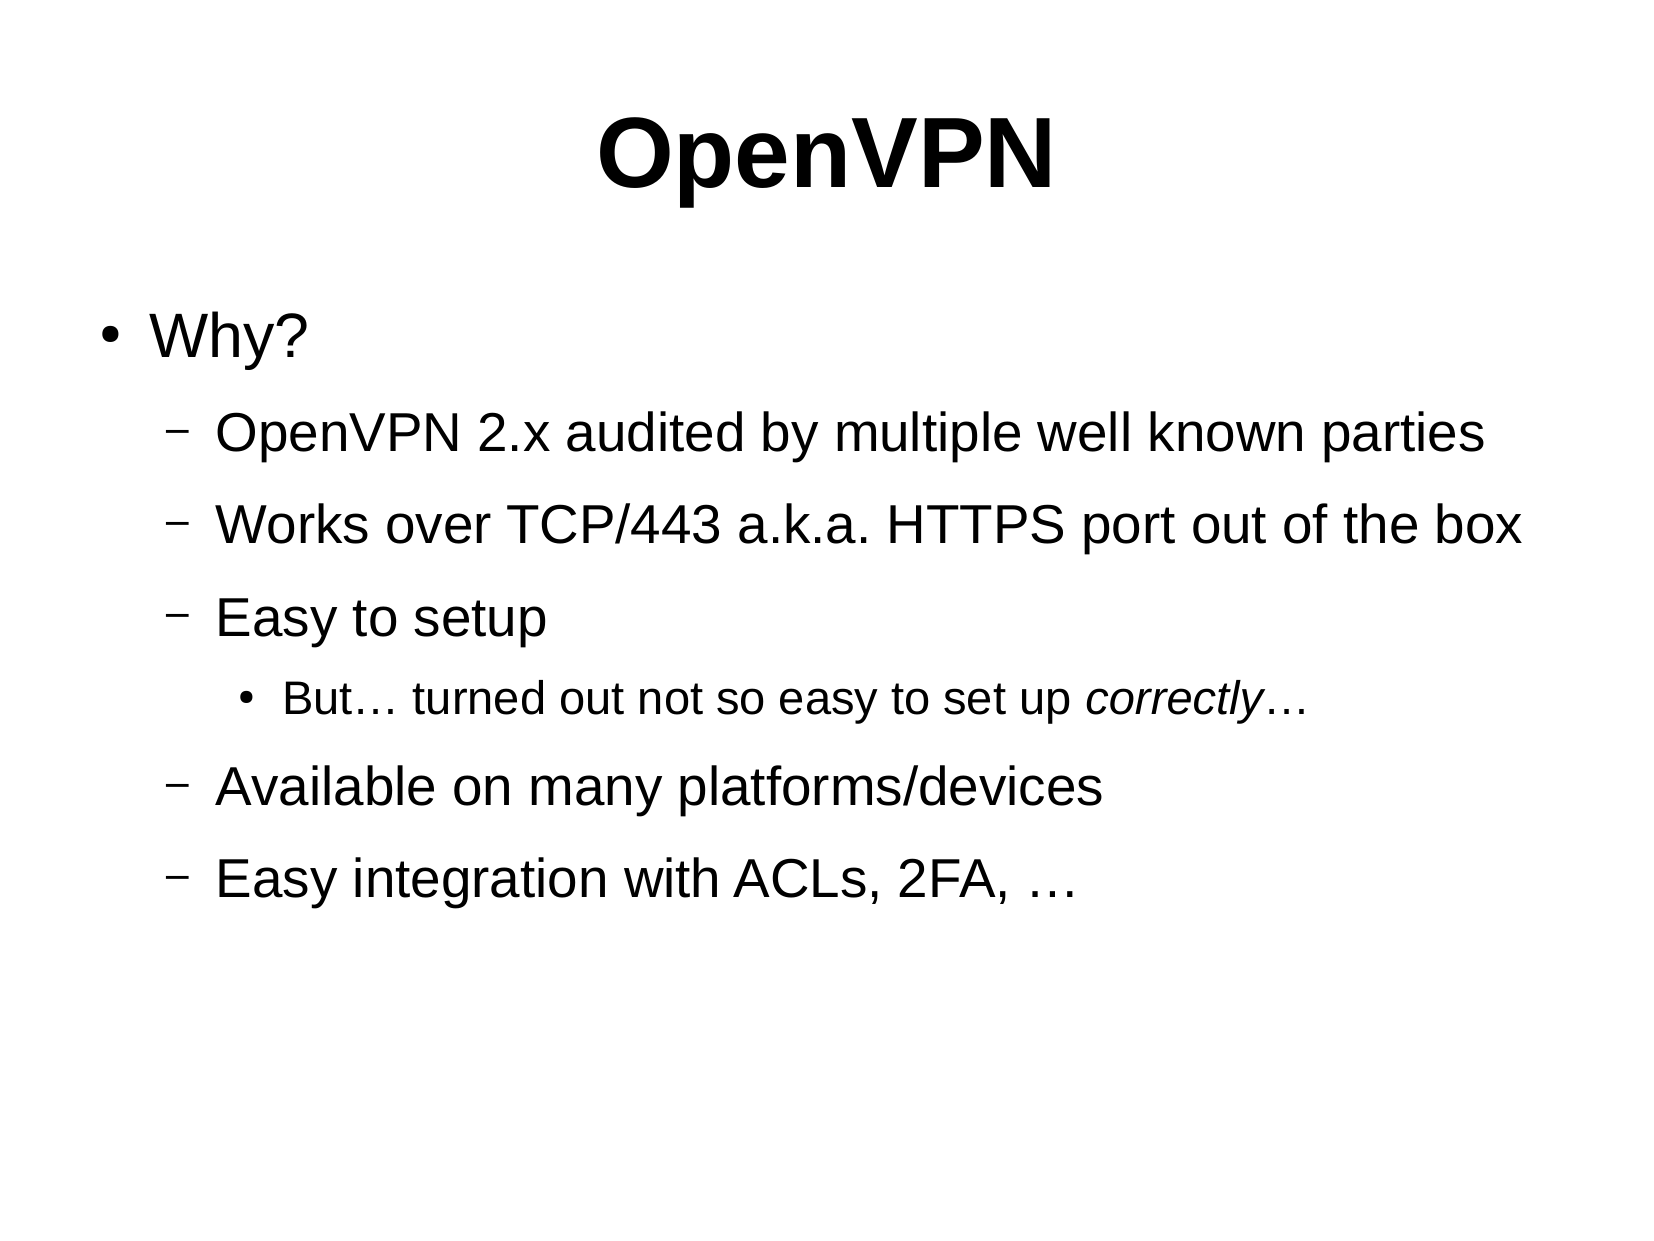

# OpenVPN
Why?
OpenVPN 2.x audited by multiple well known parties
Works over TCP/443 a.k.a. HTTPS port out of the box
Easy to setup
But… turned out not so easy to set up correctly…
Available on many platforms/devices
Easy integration with ACLs, 2FA, …